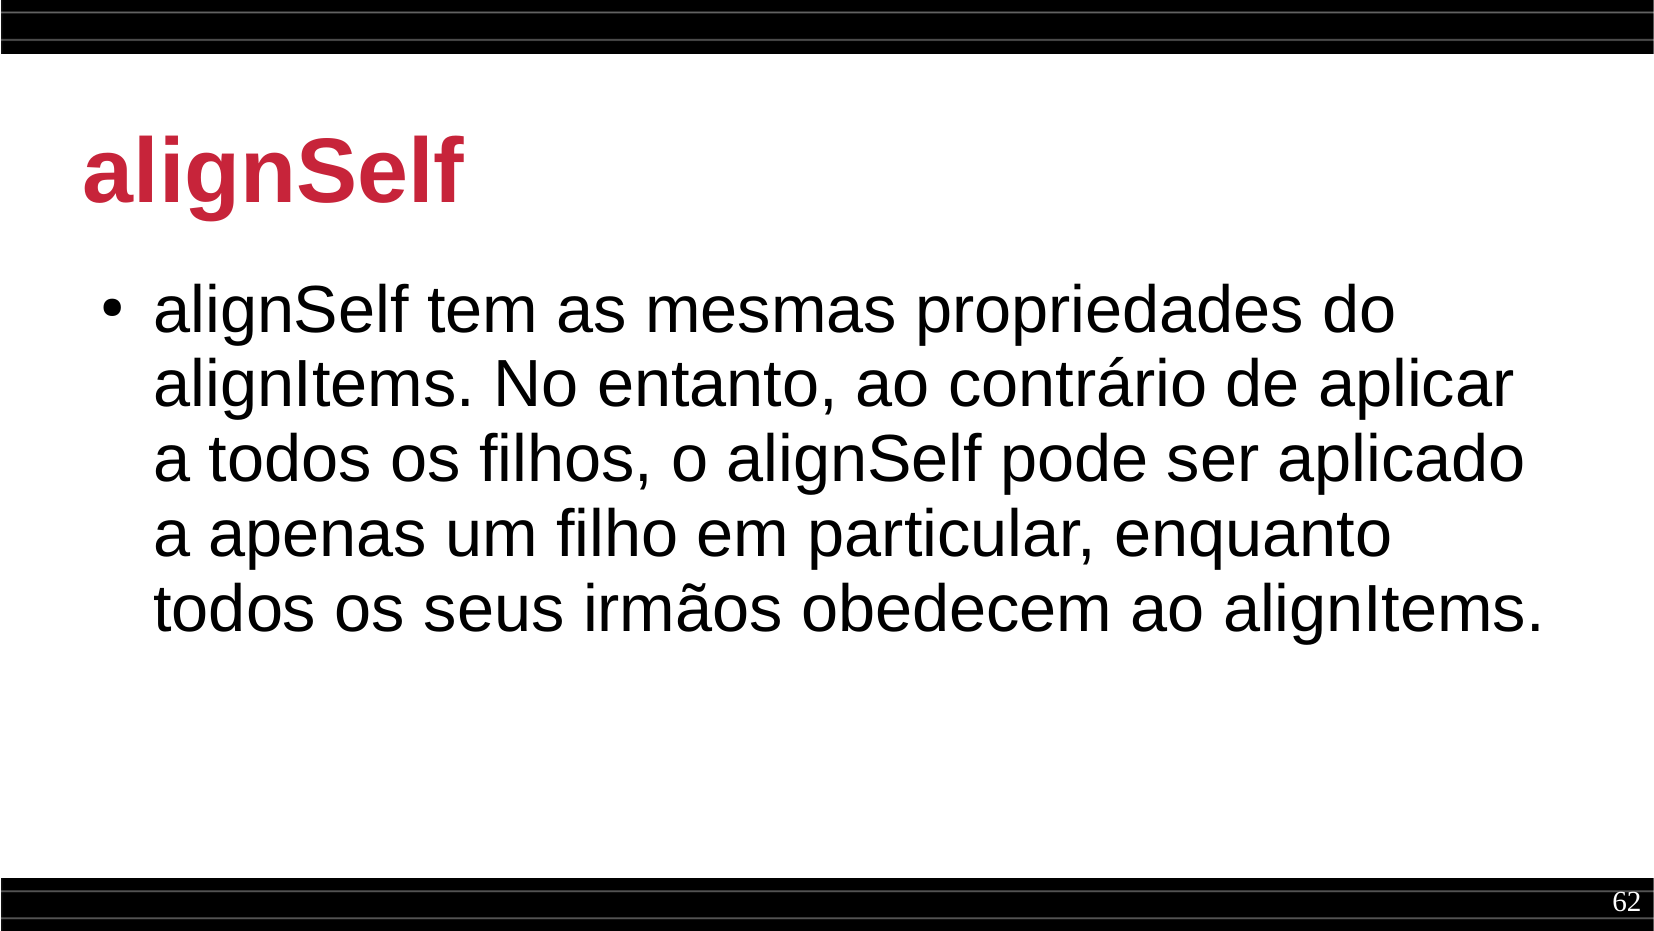

# alignSelf
alignSelf tem as mesmas propriedades do alignItems. No entanto, ao contrário de aplicar a todos os filhos, o alignSelf pode ser aplicado a apenas um filho em particular, enquanto todos os seus irmãos obedecem ao alignItems.